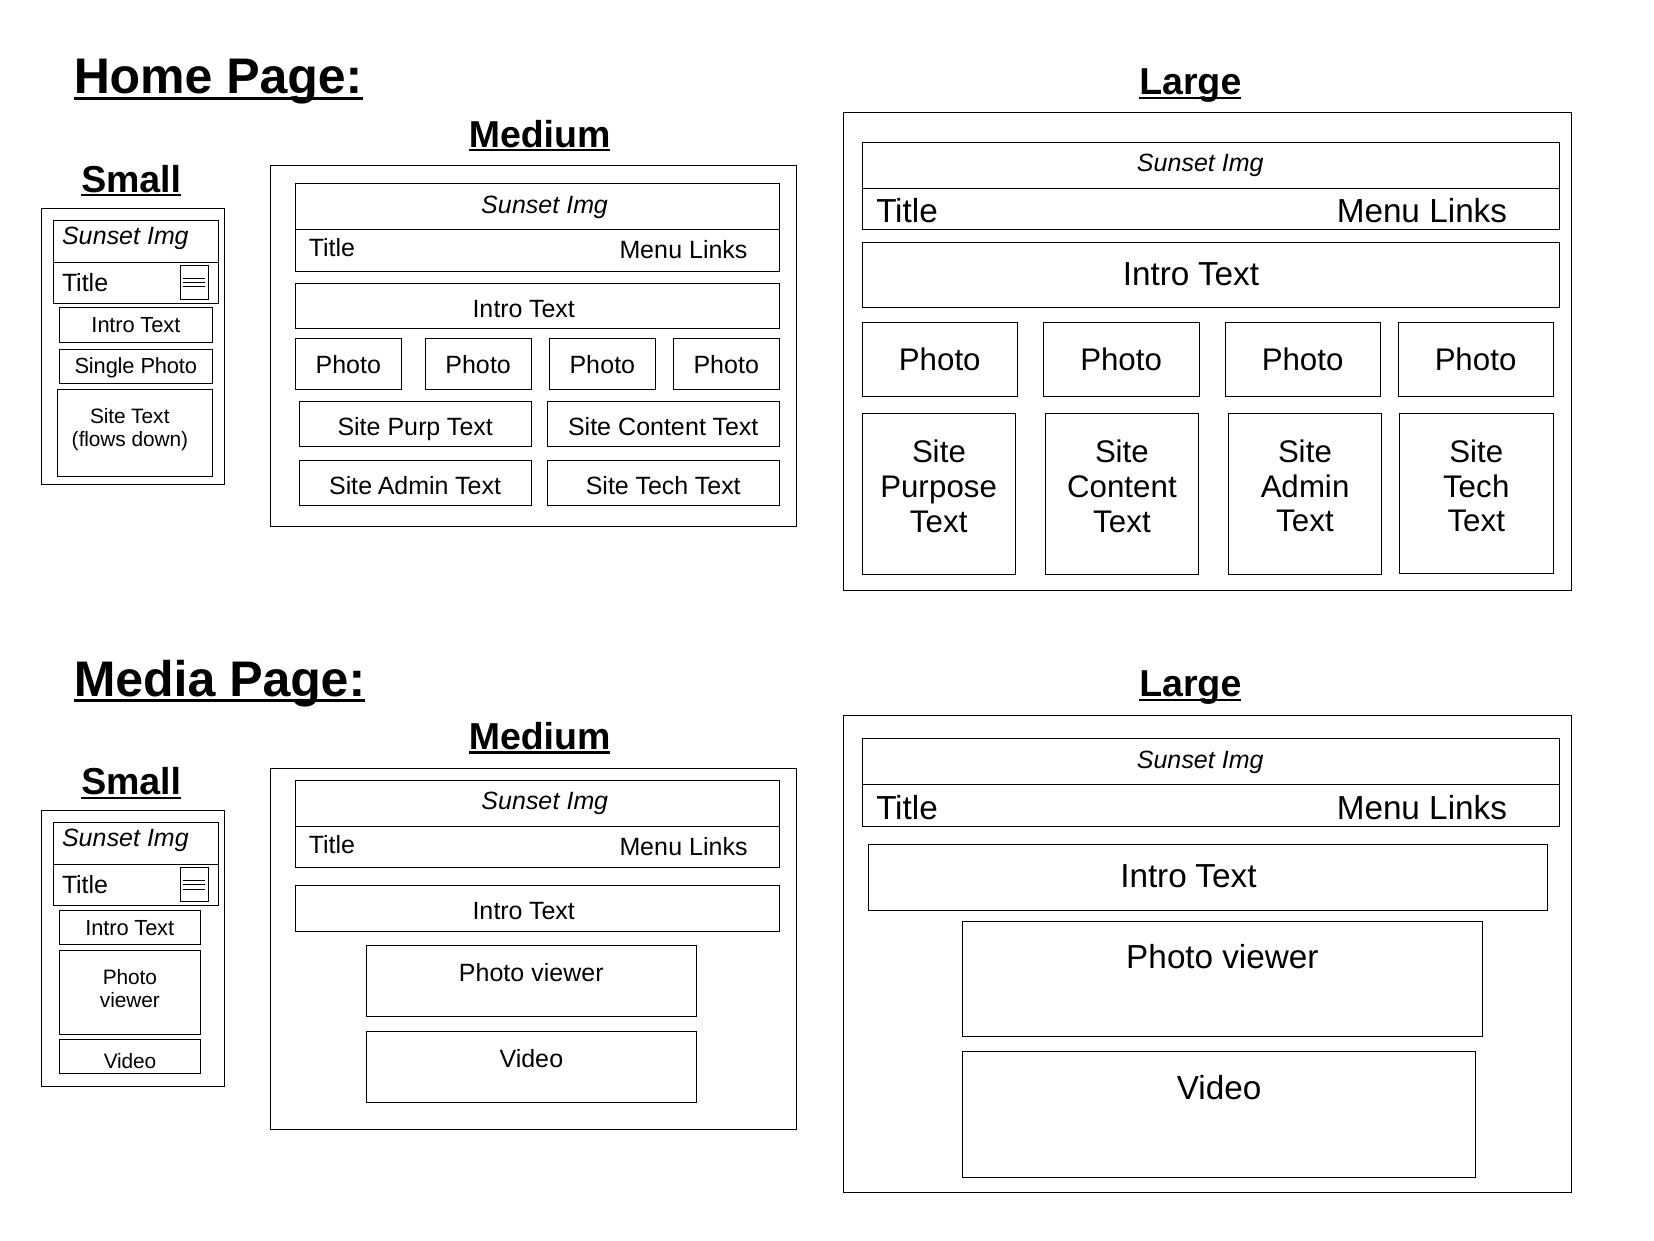

Home Page:
Large
Medium
Sunset Img
Small
Sunset Img
Title
Menu Links
Sunset Img
Title
Menu Links
Intro Text
Title
Intro Text
Intro Text
Photo
Photo
Photo
Photo
Photo
Photo
Photo
Photo
Single Photo
Site Text (flows down)
Site Purp Text
Site Content Text
Site Tech Text
Site Admin Text
Site Content Text
Site Purpose Text
Site Admin Text
Site Tech Text
Media Page:
Large
Medium
Sunset Img
Small
Sunset Img
Title
Menu Links
Sunset Img
Title
Menu Links
Intro Text
Title
Intro Text
Intro Text
Photo viewer
Photo viewer
Photo viewer
Video
Video
Video